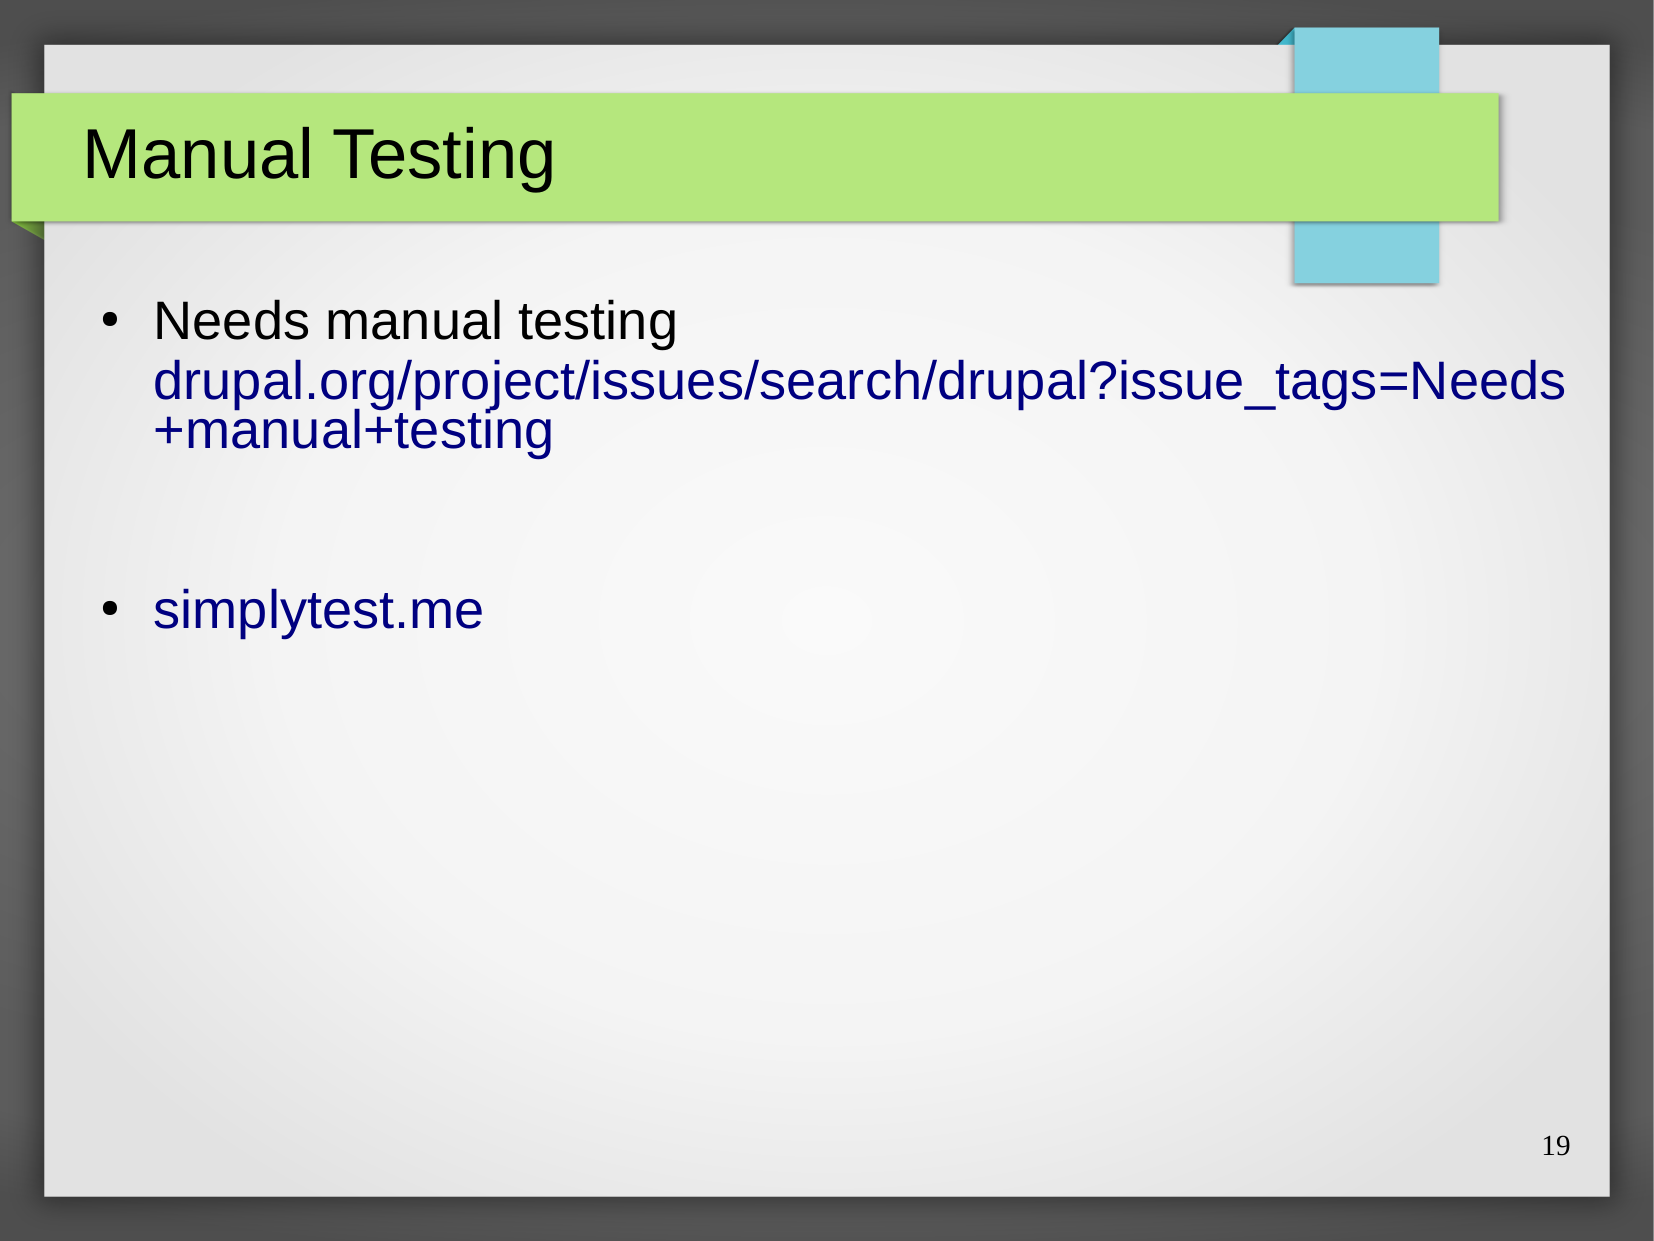

# Manual Testing
Needs manual testing drupal.org/project/issues/search/drupal?issue_tags=Needs+manual+testing
simplytest.me
19